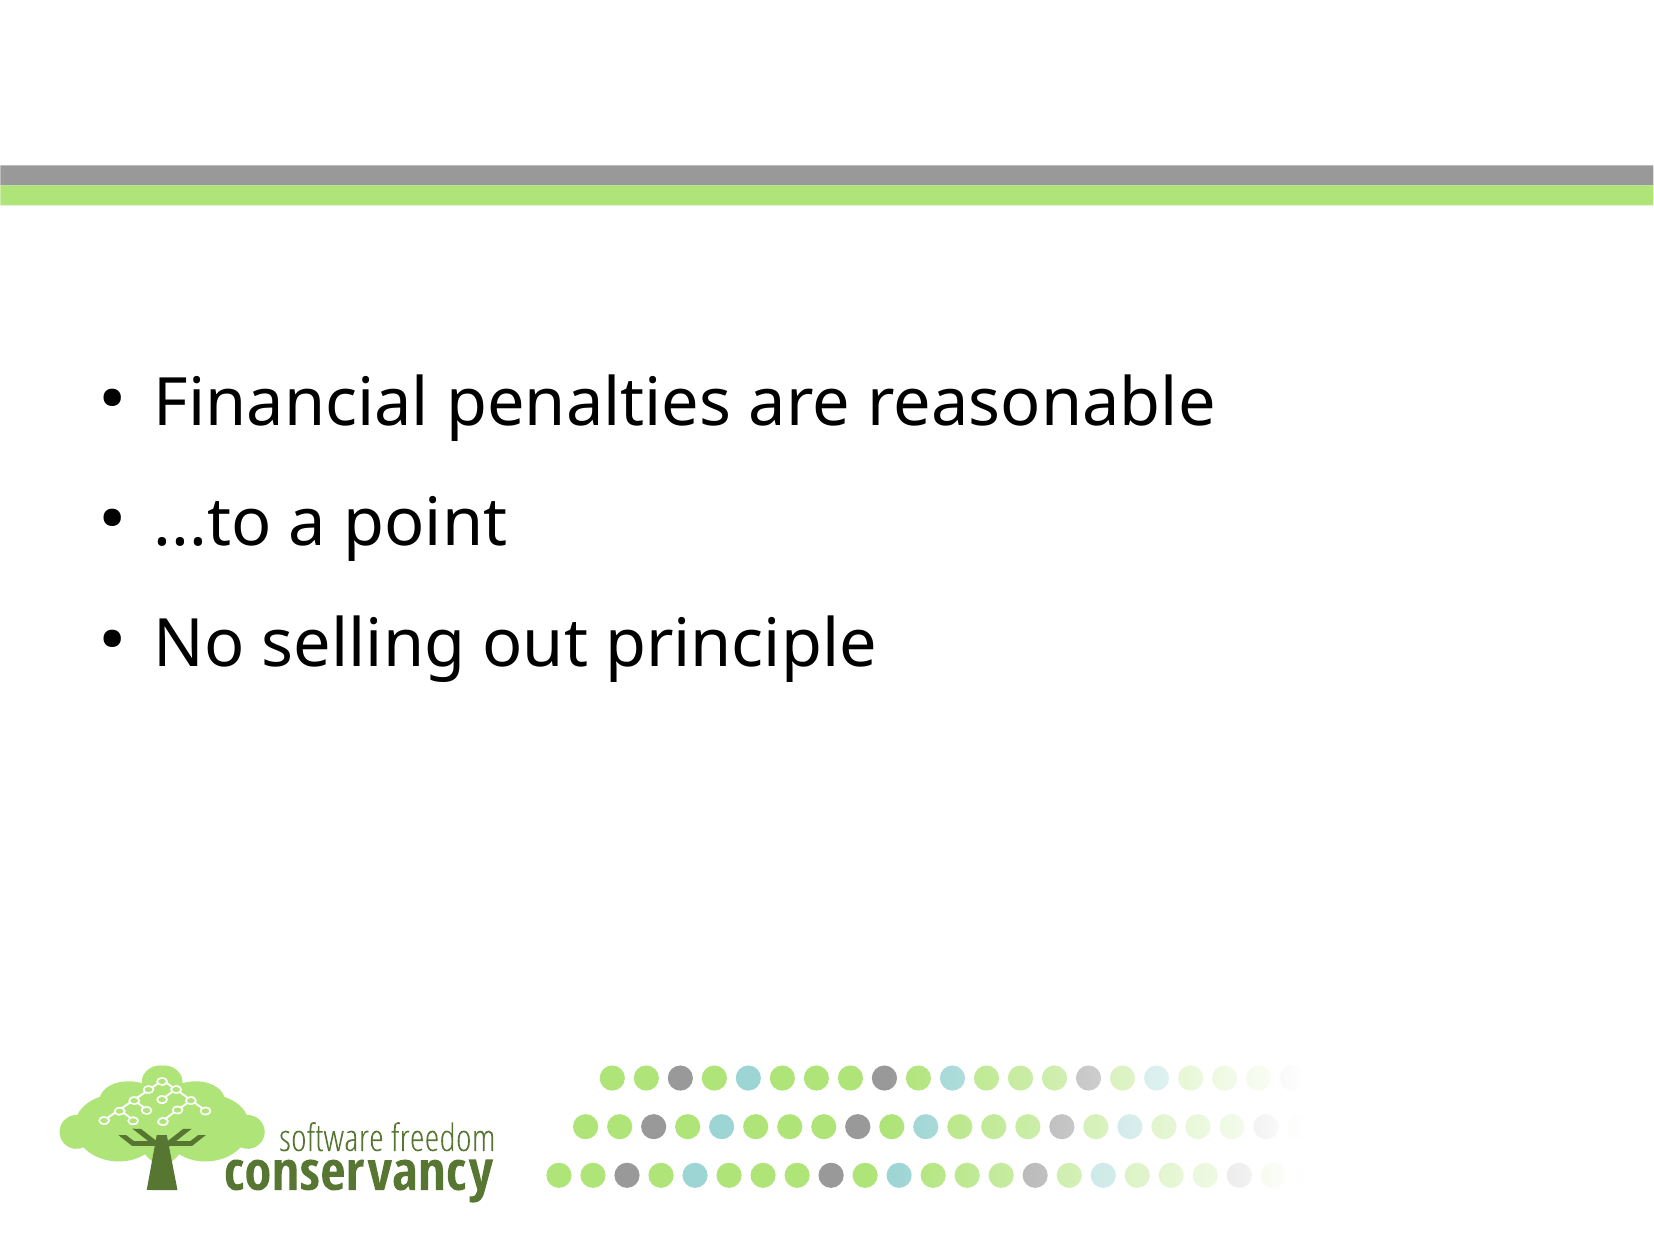

# Financial penalties are reasonable
...to a point
No selling out principle